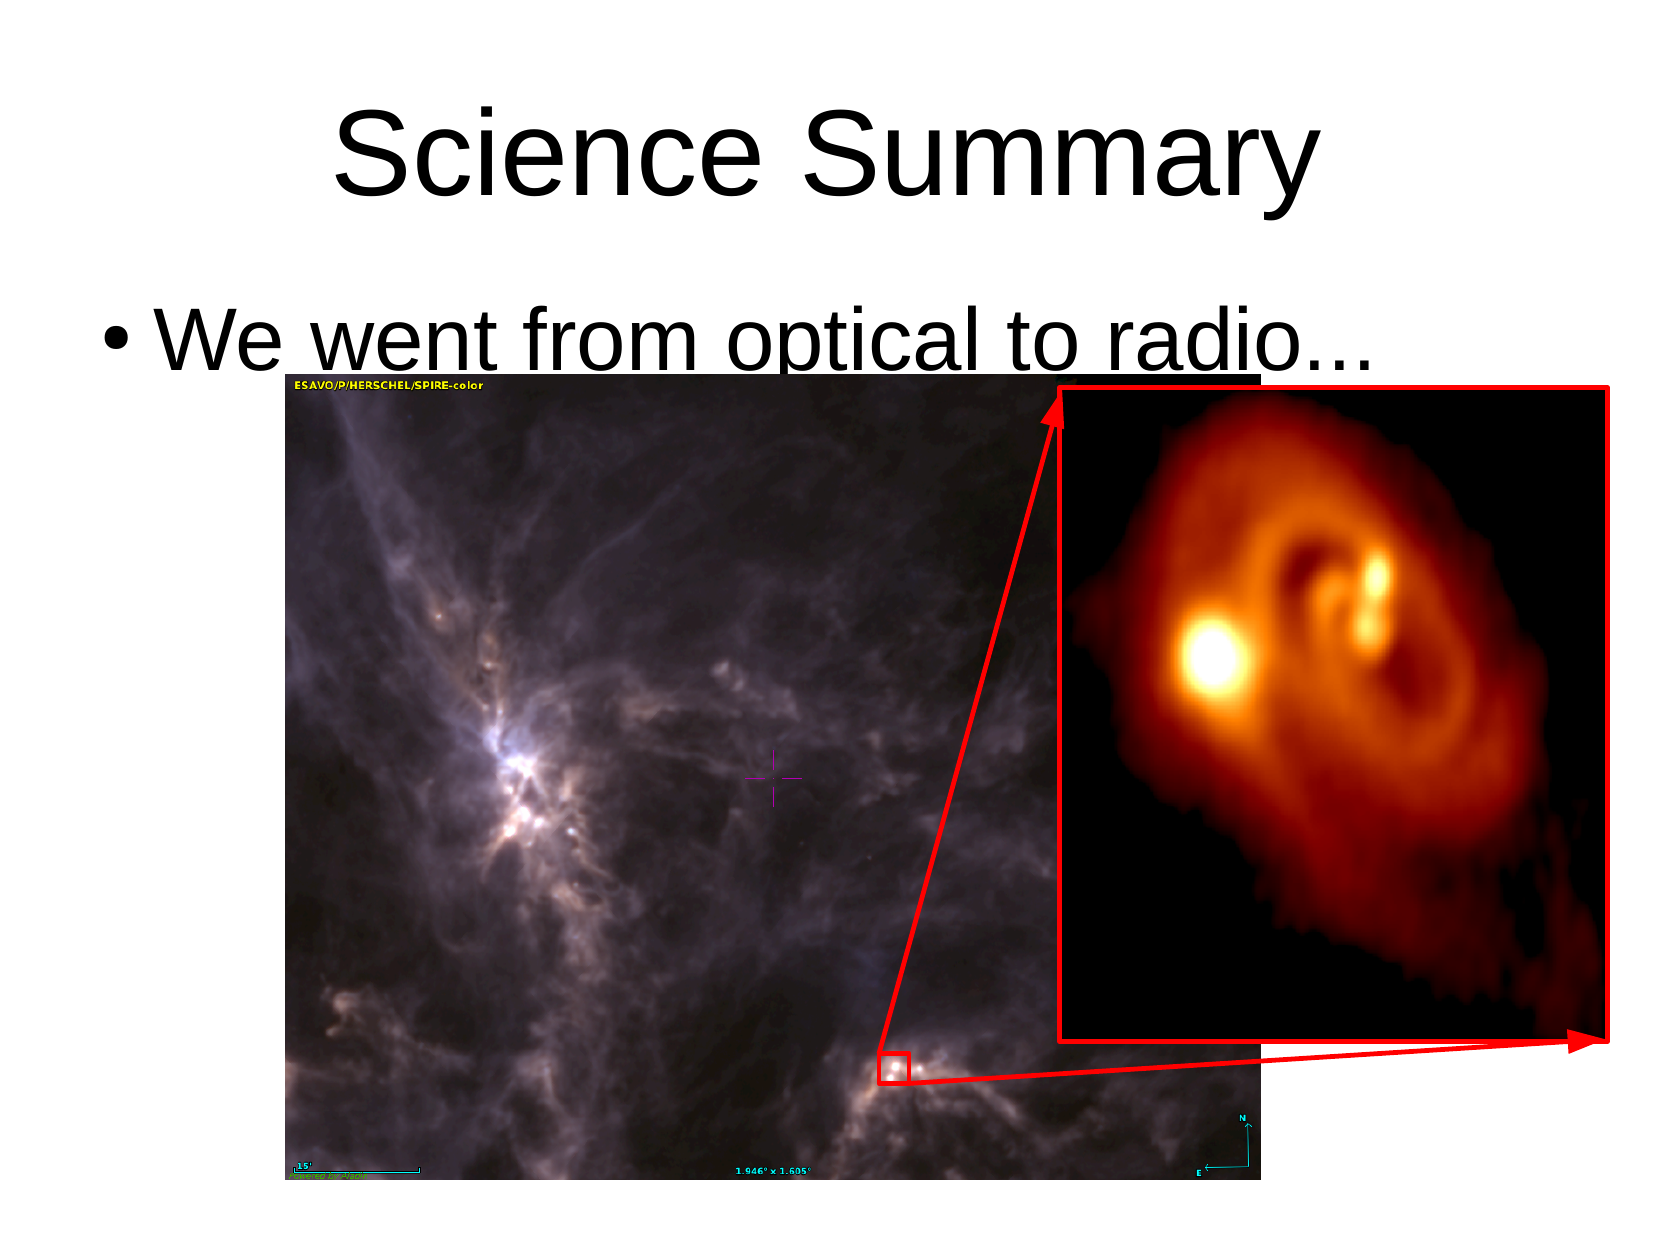

# Science Summary
We went from optical to radio...